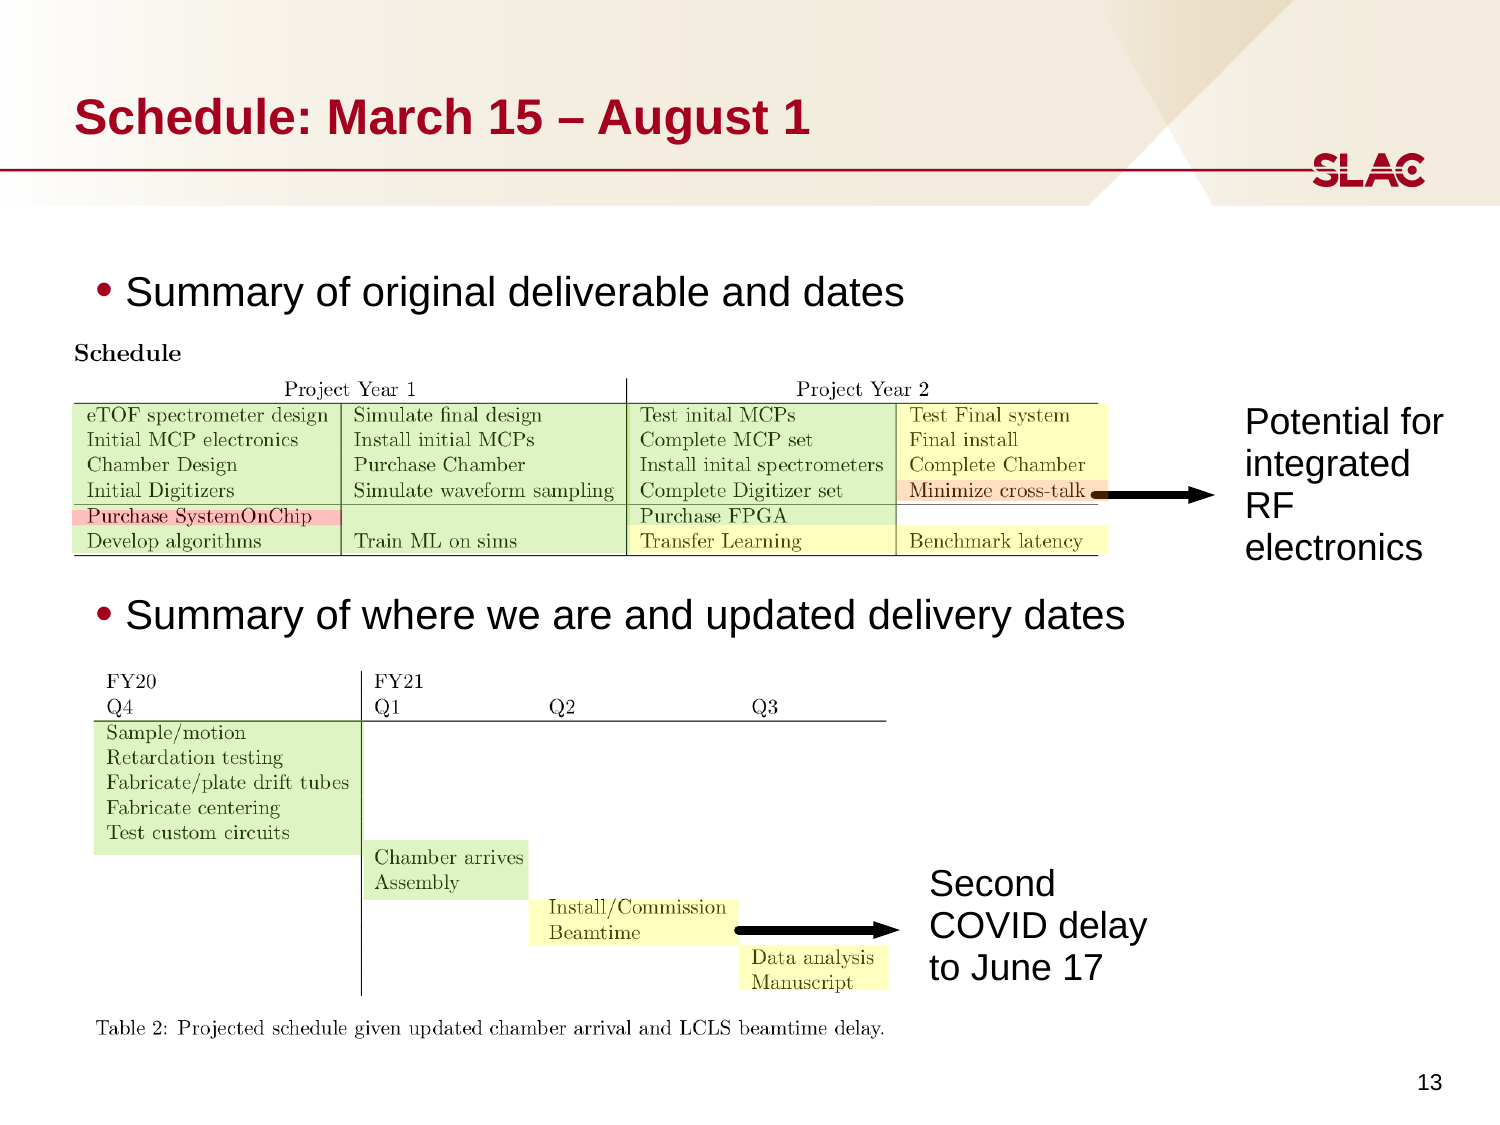

# Schedule: March 15 – August 1
Summary of original deliverable and dates
\
Summary of where we are and updated delivery dates
Potential for integrated RF electronics
Second COVID delay to June 17